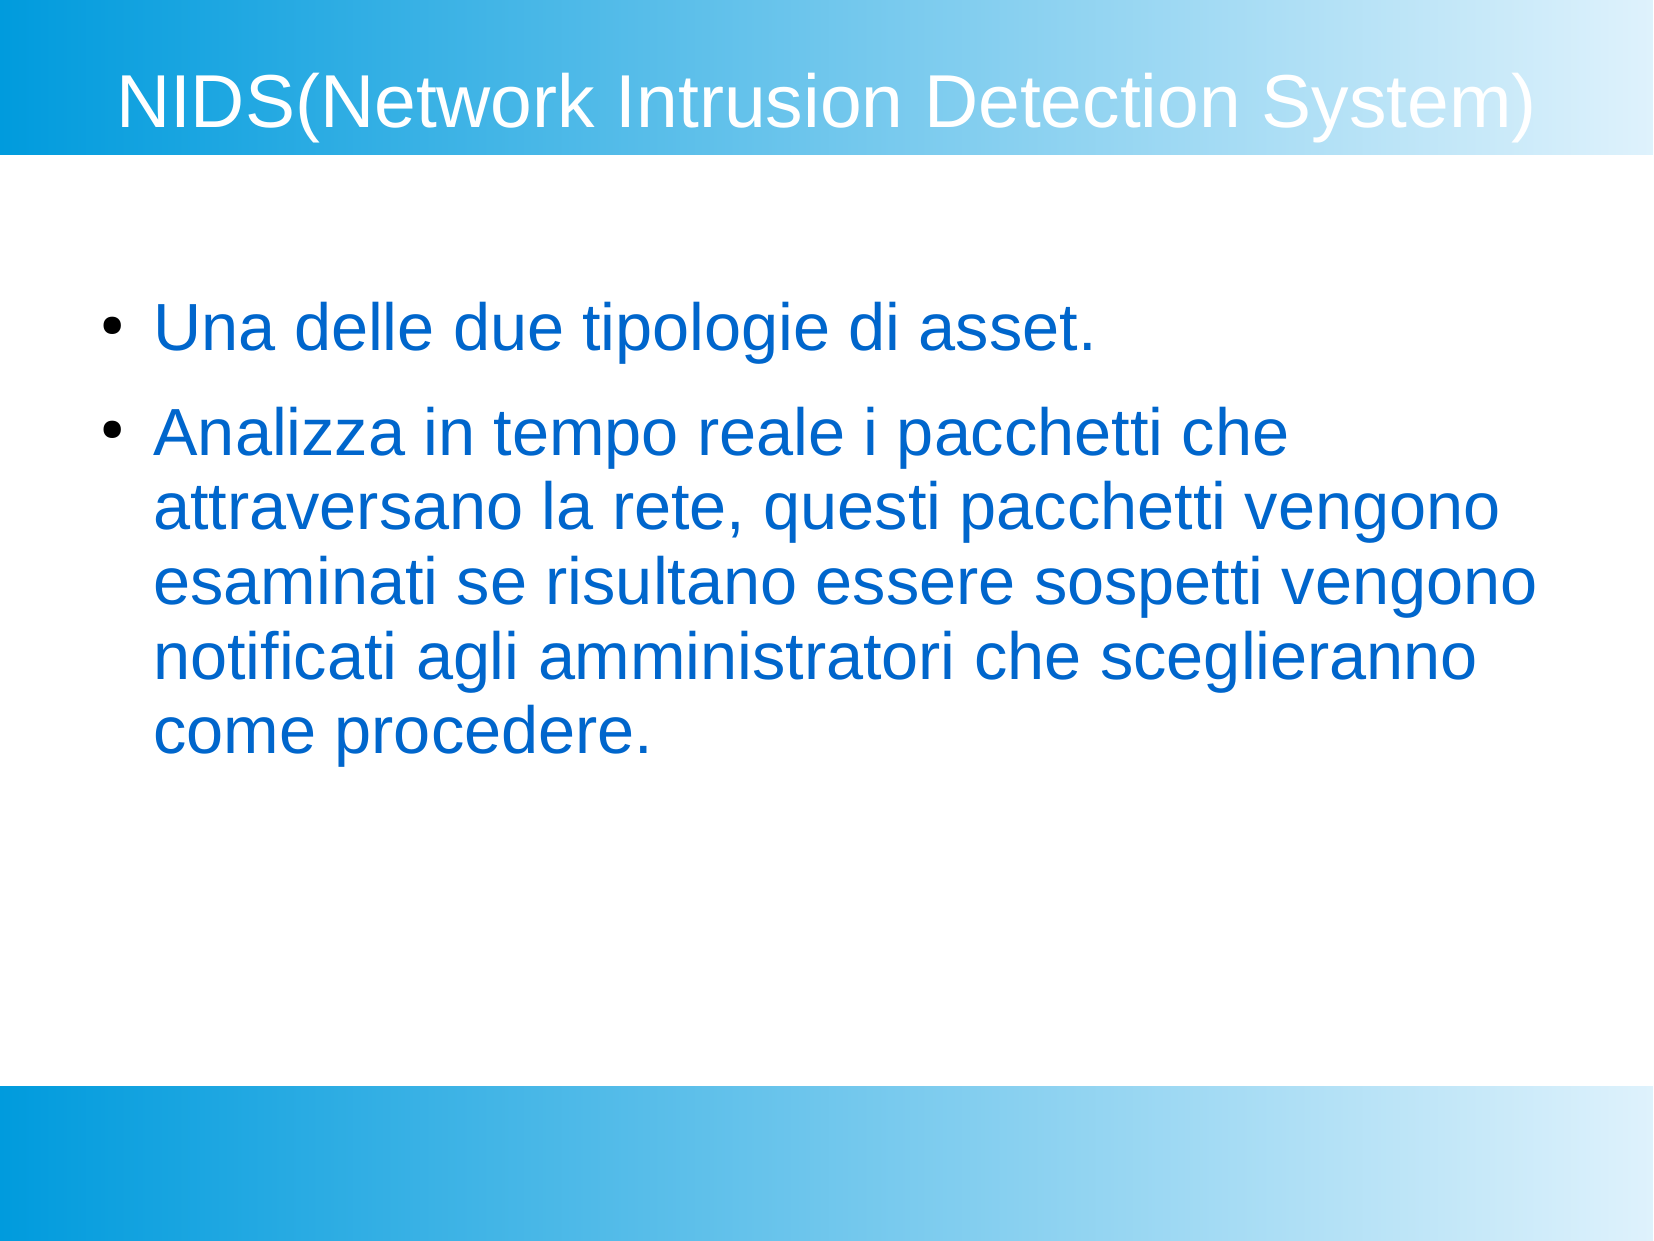

# NIDS(Network Intrusion Detection System)
Una delle due tipologie di asset.
Analizza in tempo reale i pacchetti che attraversano la rete, questi pacchetti vengono esaminati se risultano essere sospetti vengono notificati agli amministratori che sceglieranno come procedere.